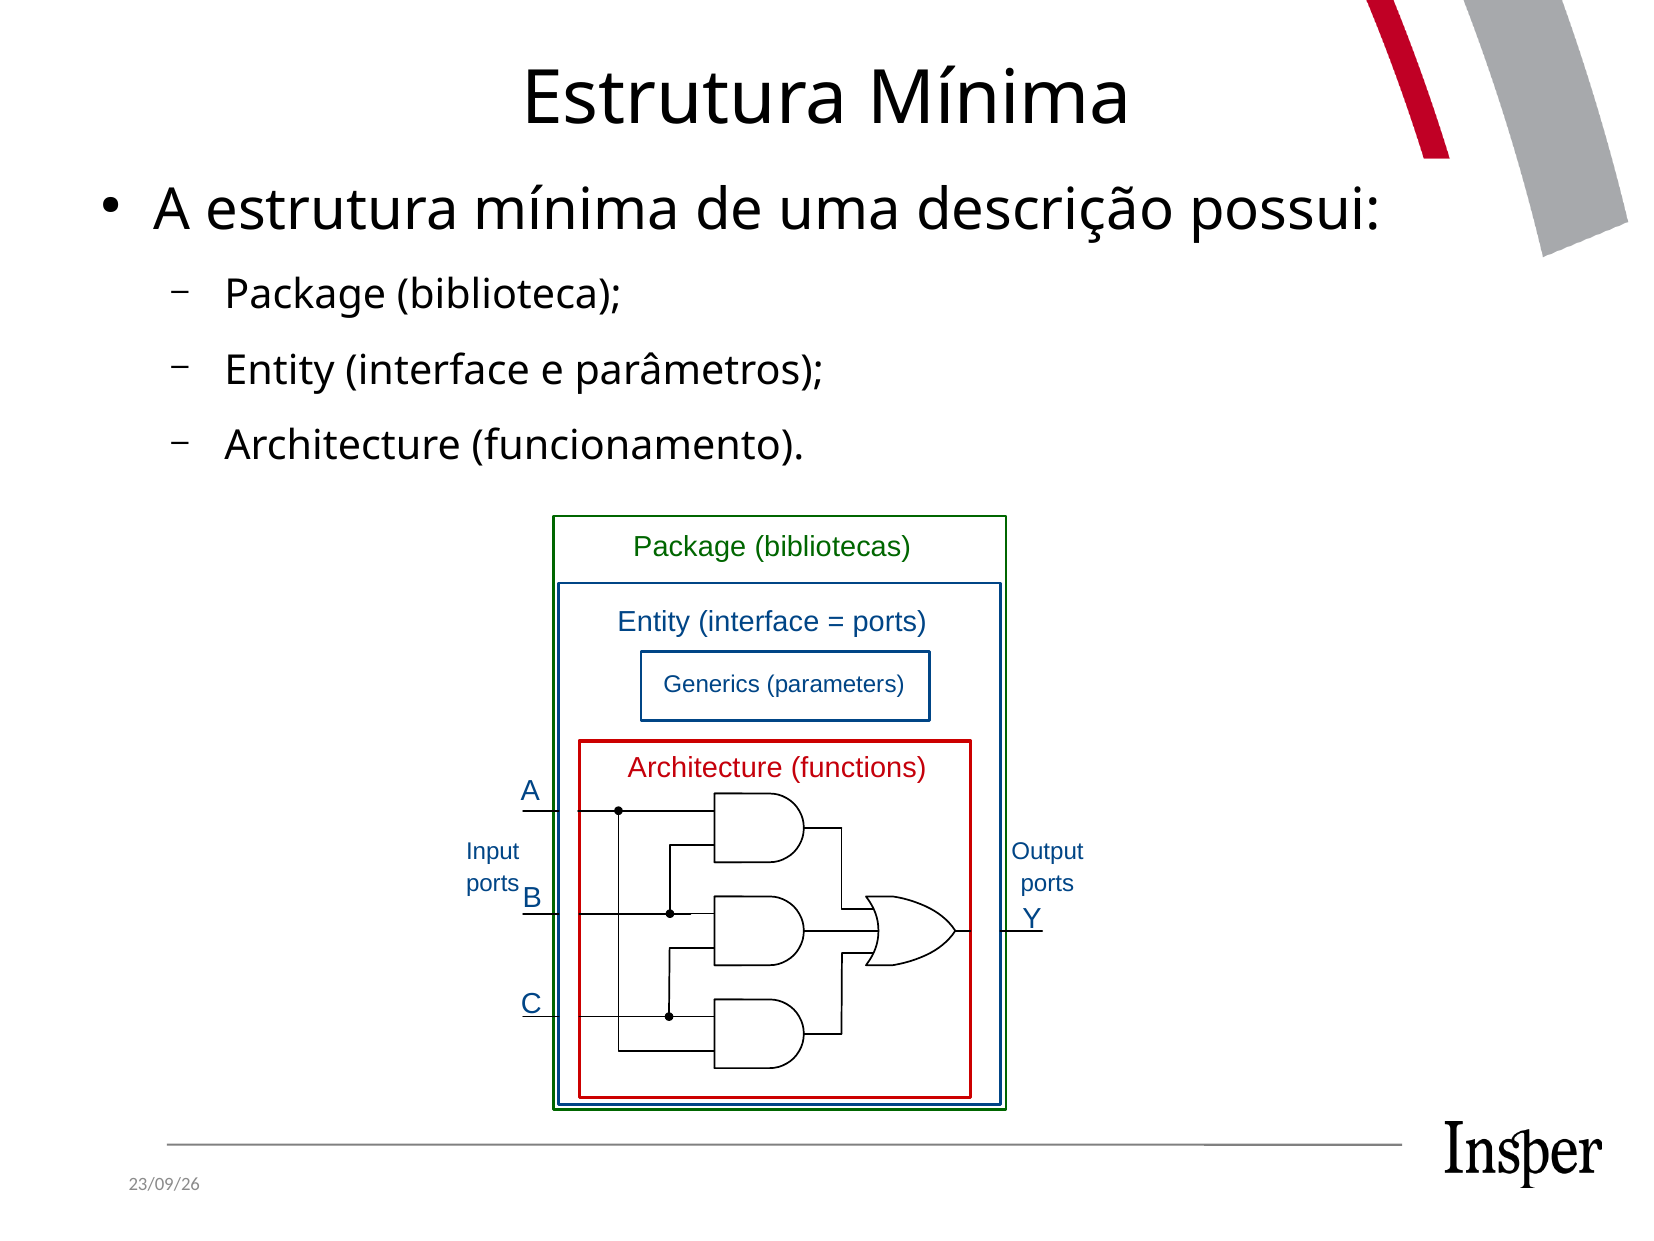

# Estrutura Mínima
A estrutura mínima de uma descrição possui:
Package (biblioteca);
Entity (interface e parâmetros);
Architecture (funcionamento).